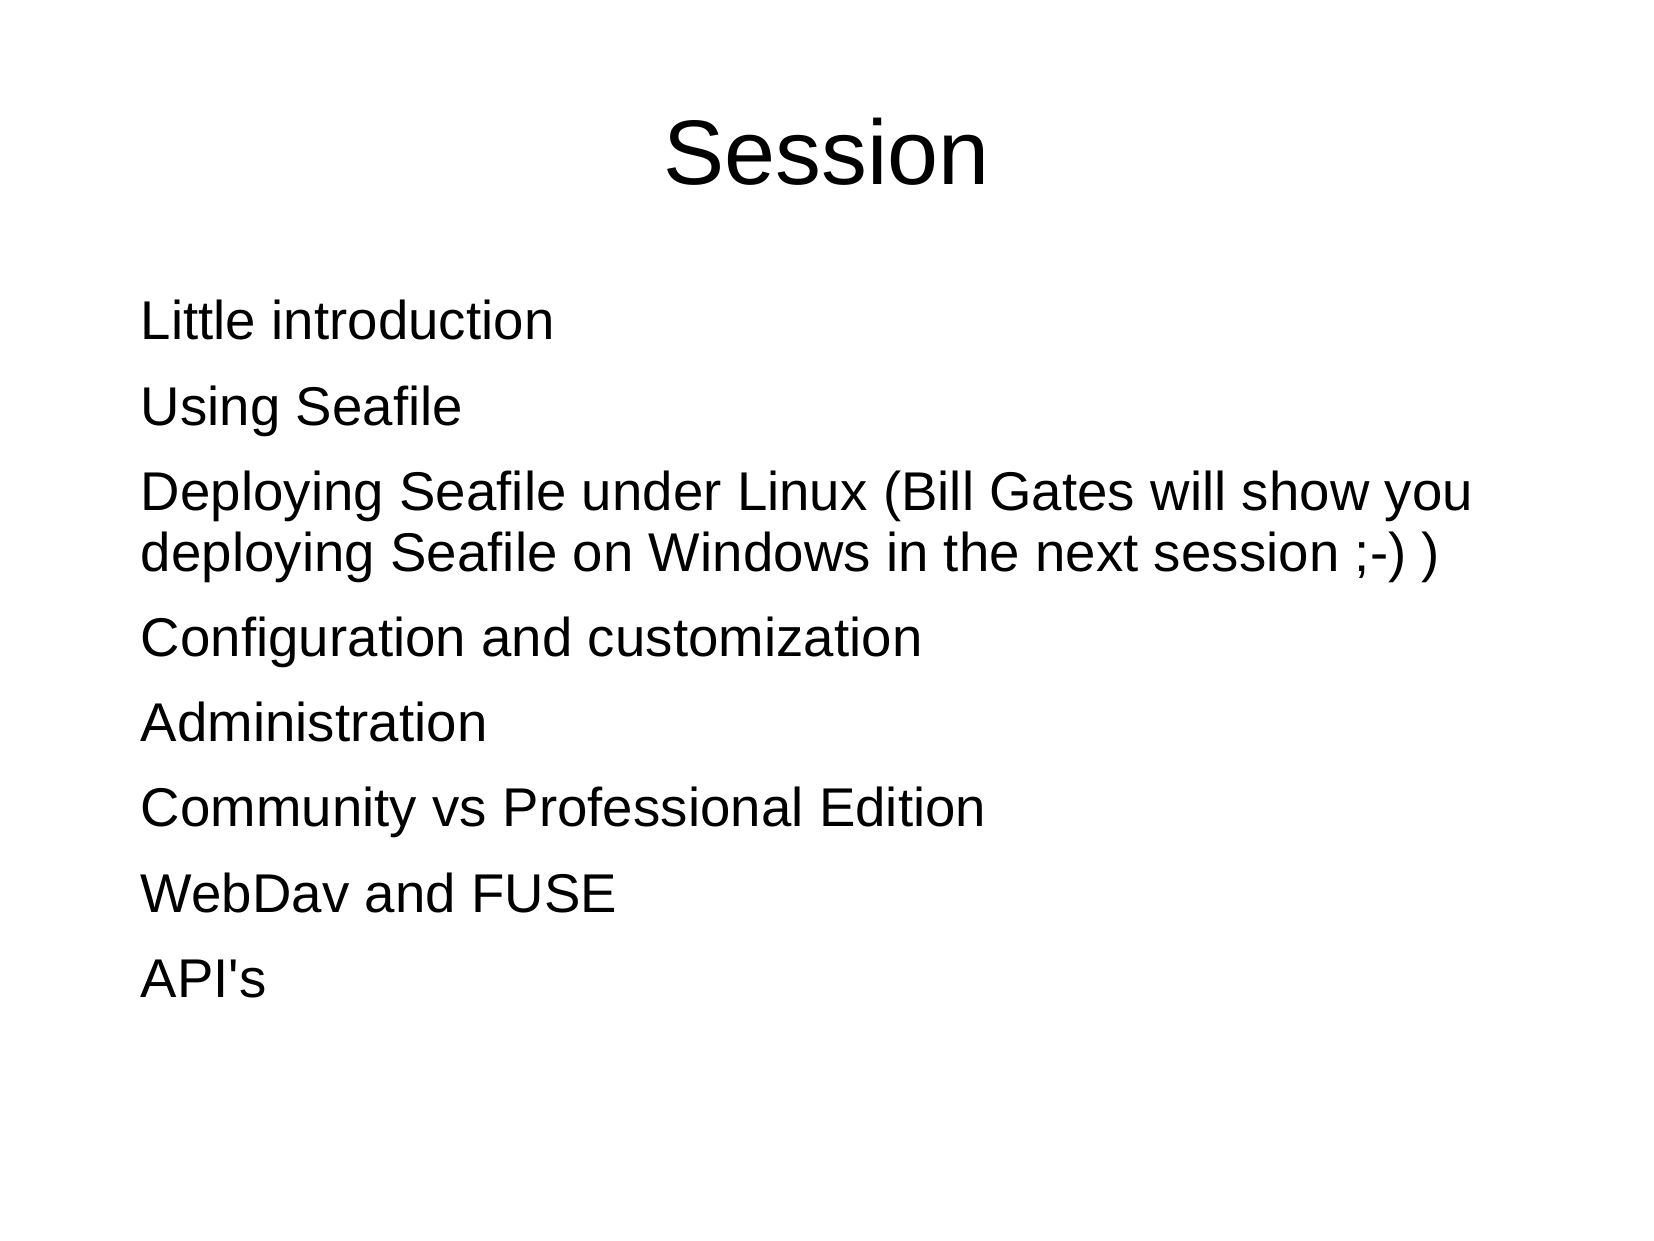

# Session
Little introduction
Using Seafile
Deploying Seafile under Linux (Bill Gates will show you deploying Seafile on Windows in the next session ;-) )
Configuration and customization
Administration
Community vs Professional Edition
WebDav and FUSE
API's